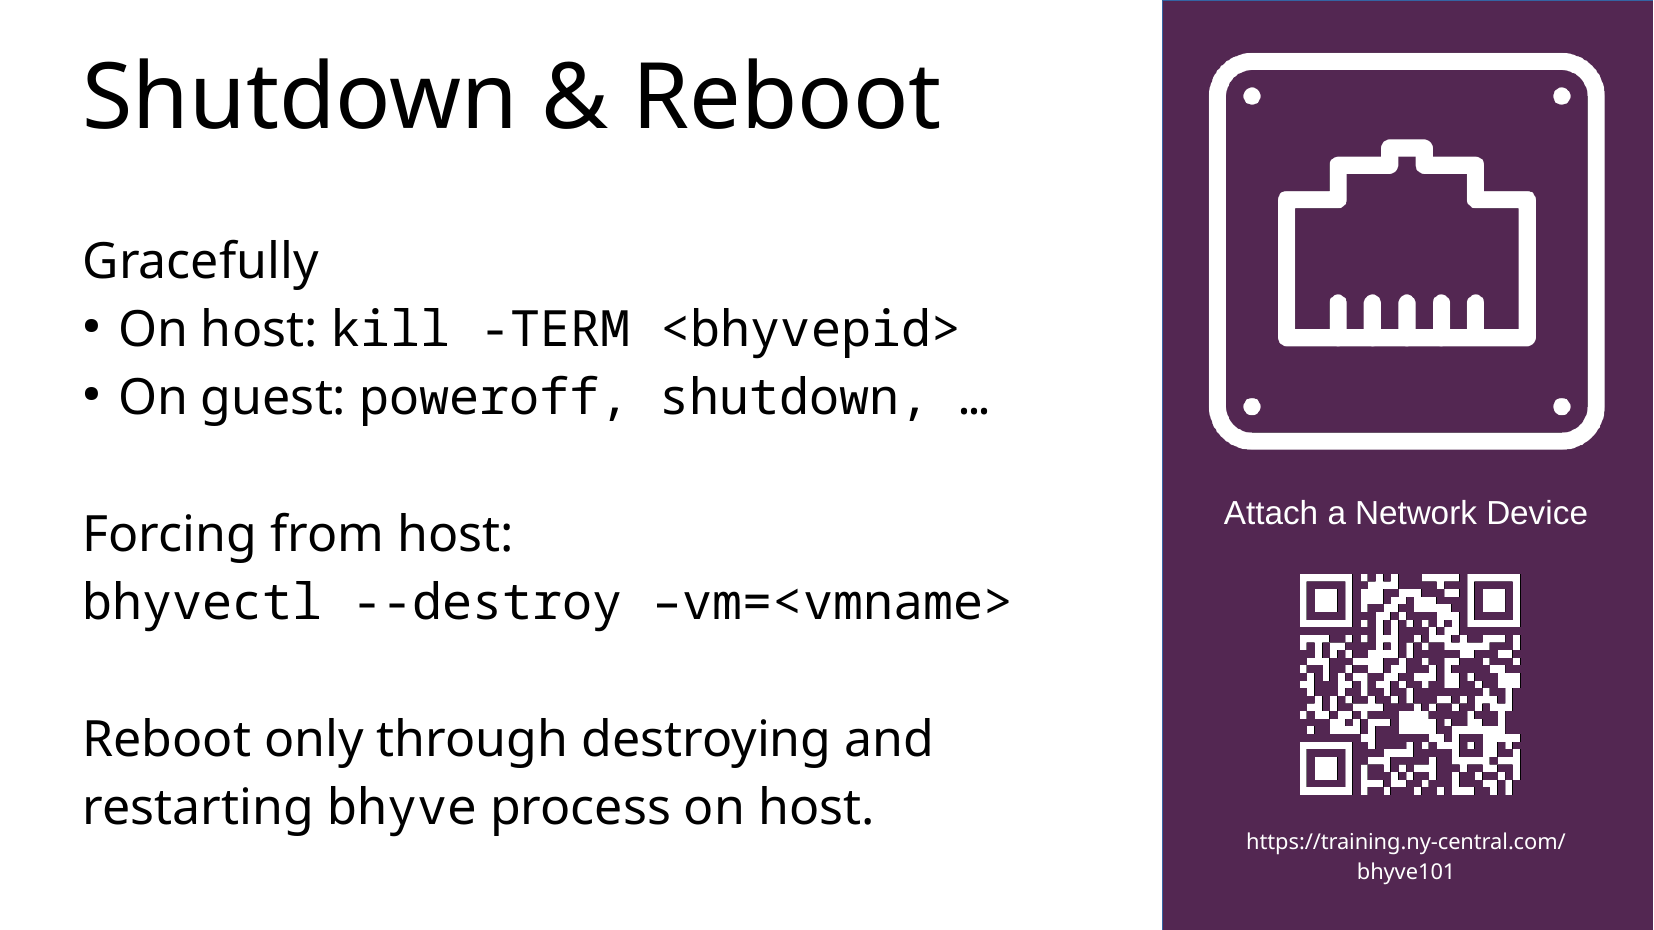

# Shutdown & Reboot
Gracefully
On host: kill -TERM <bhyvepid>
On guest: poweroff, shutdown, …
Forcing from host:
bhyvectl --destroy –vm=<vmname>
Reboot only through destroying and restarting bhyve process on host.
Attach a Network Device
https://training.ny-central.com/bhyve101